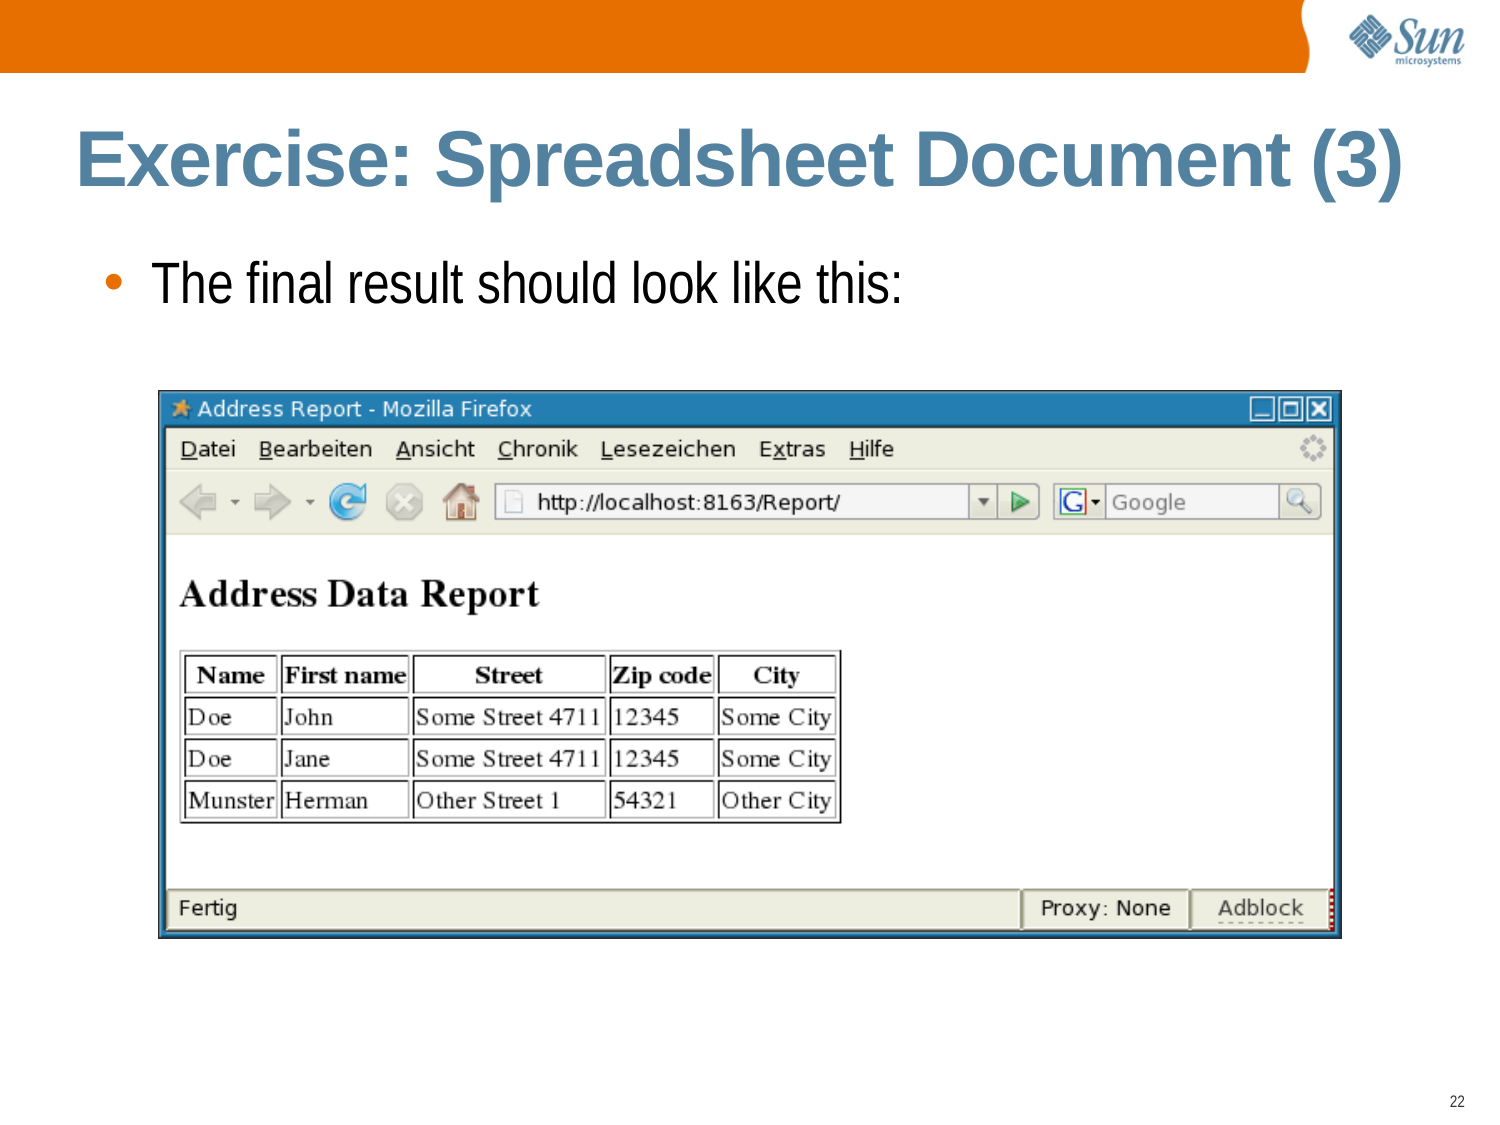

# Exercise: Spreadsheet Document (3)
The final result should look like this: